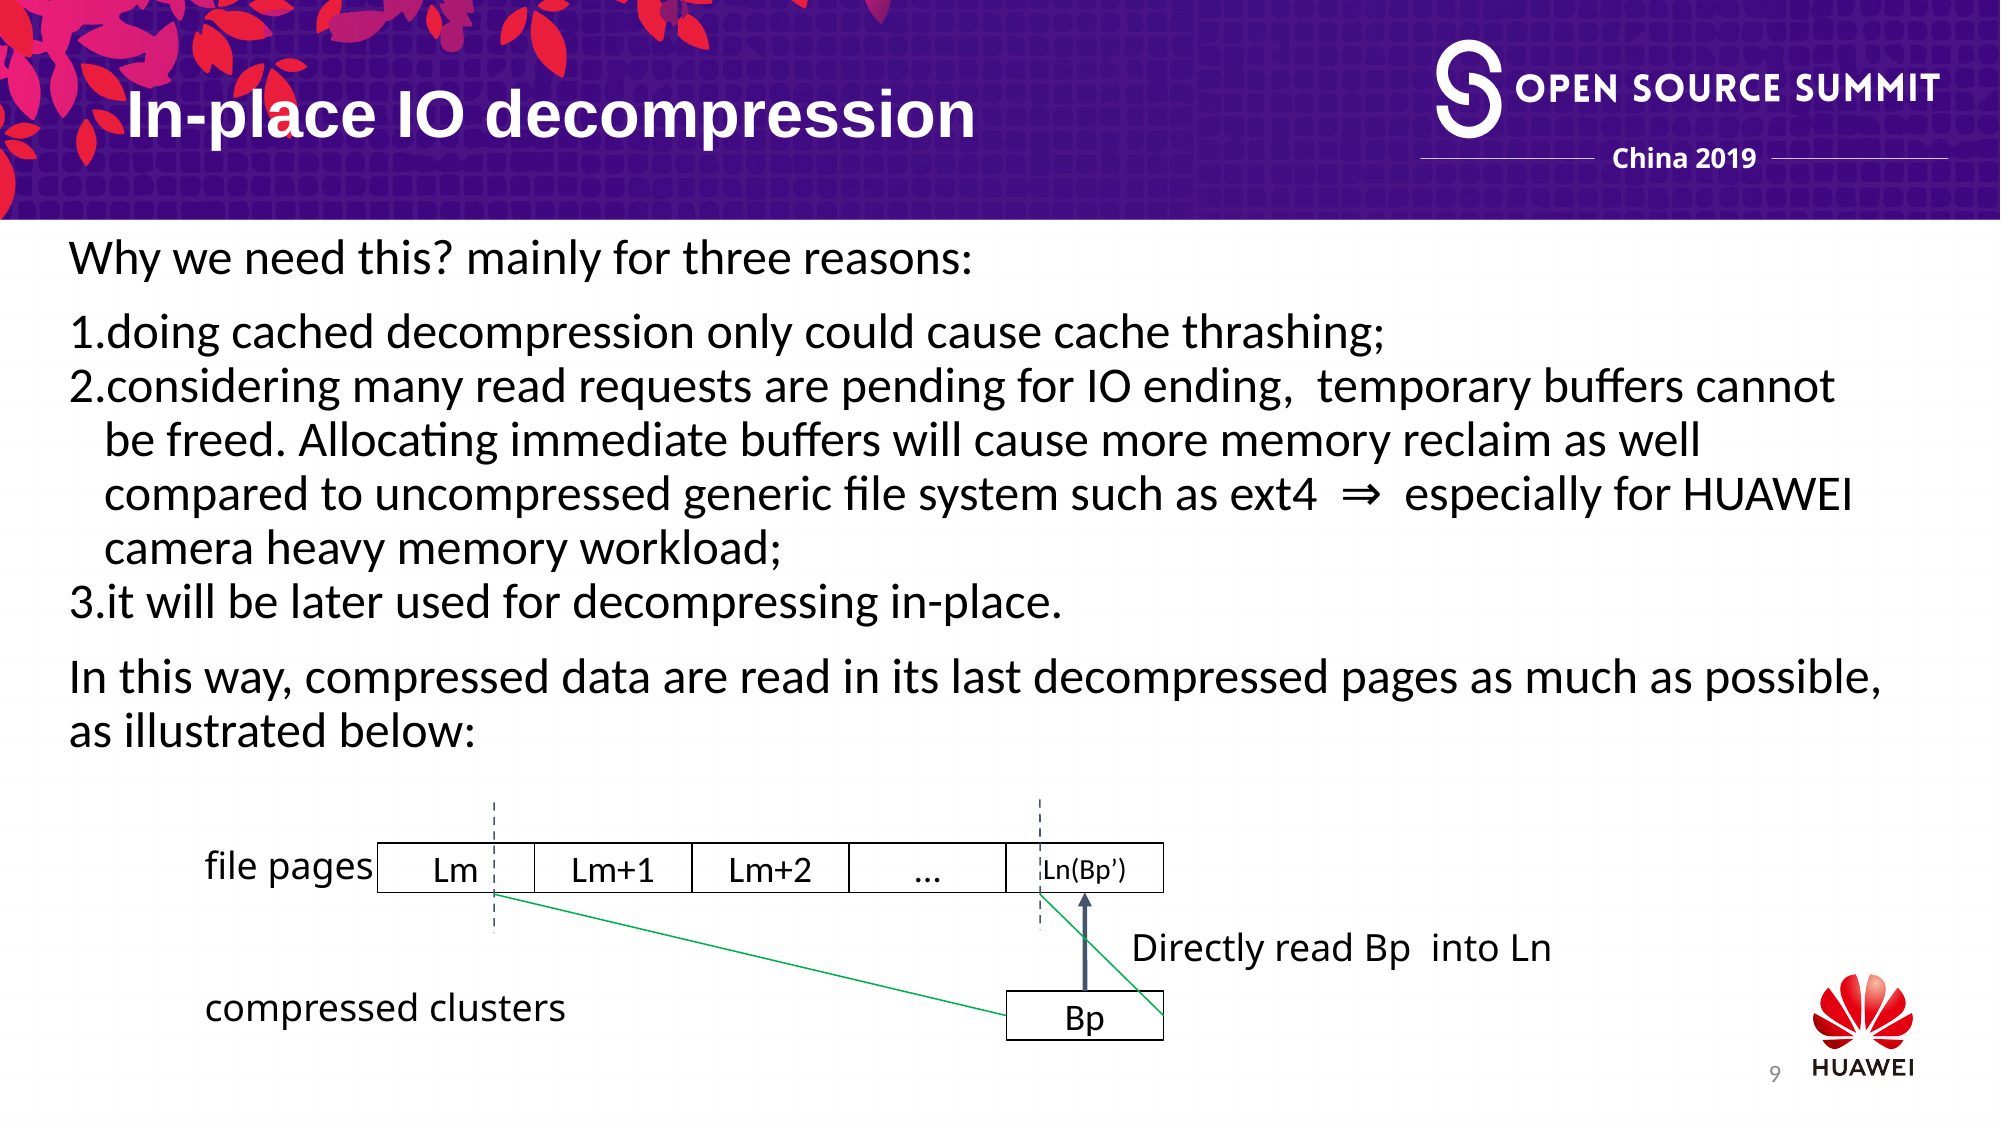

In-place IO decompression
Why we need this? mainly for three reasons:
doing cached decompression only could cause cache thrashing;
considering many read requests are pending for IO ending, temporary buffers cannot be freed. Allocating immediate buffers will cause more memory reclaim as well compared to uncompressed generic file system such as ext4 ⇒ especially for HUAWEI camera heavy memory workload;
it will be later used for decompressing in-place.
In this way, compressed data are read in its last decompressed pages as much as possible, as illustrated below:
file pages
Lm
Lm+1
Lm+2
…
Ln(Bp’)
Directly read Bp into Ln
compressed clusters
Bp